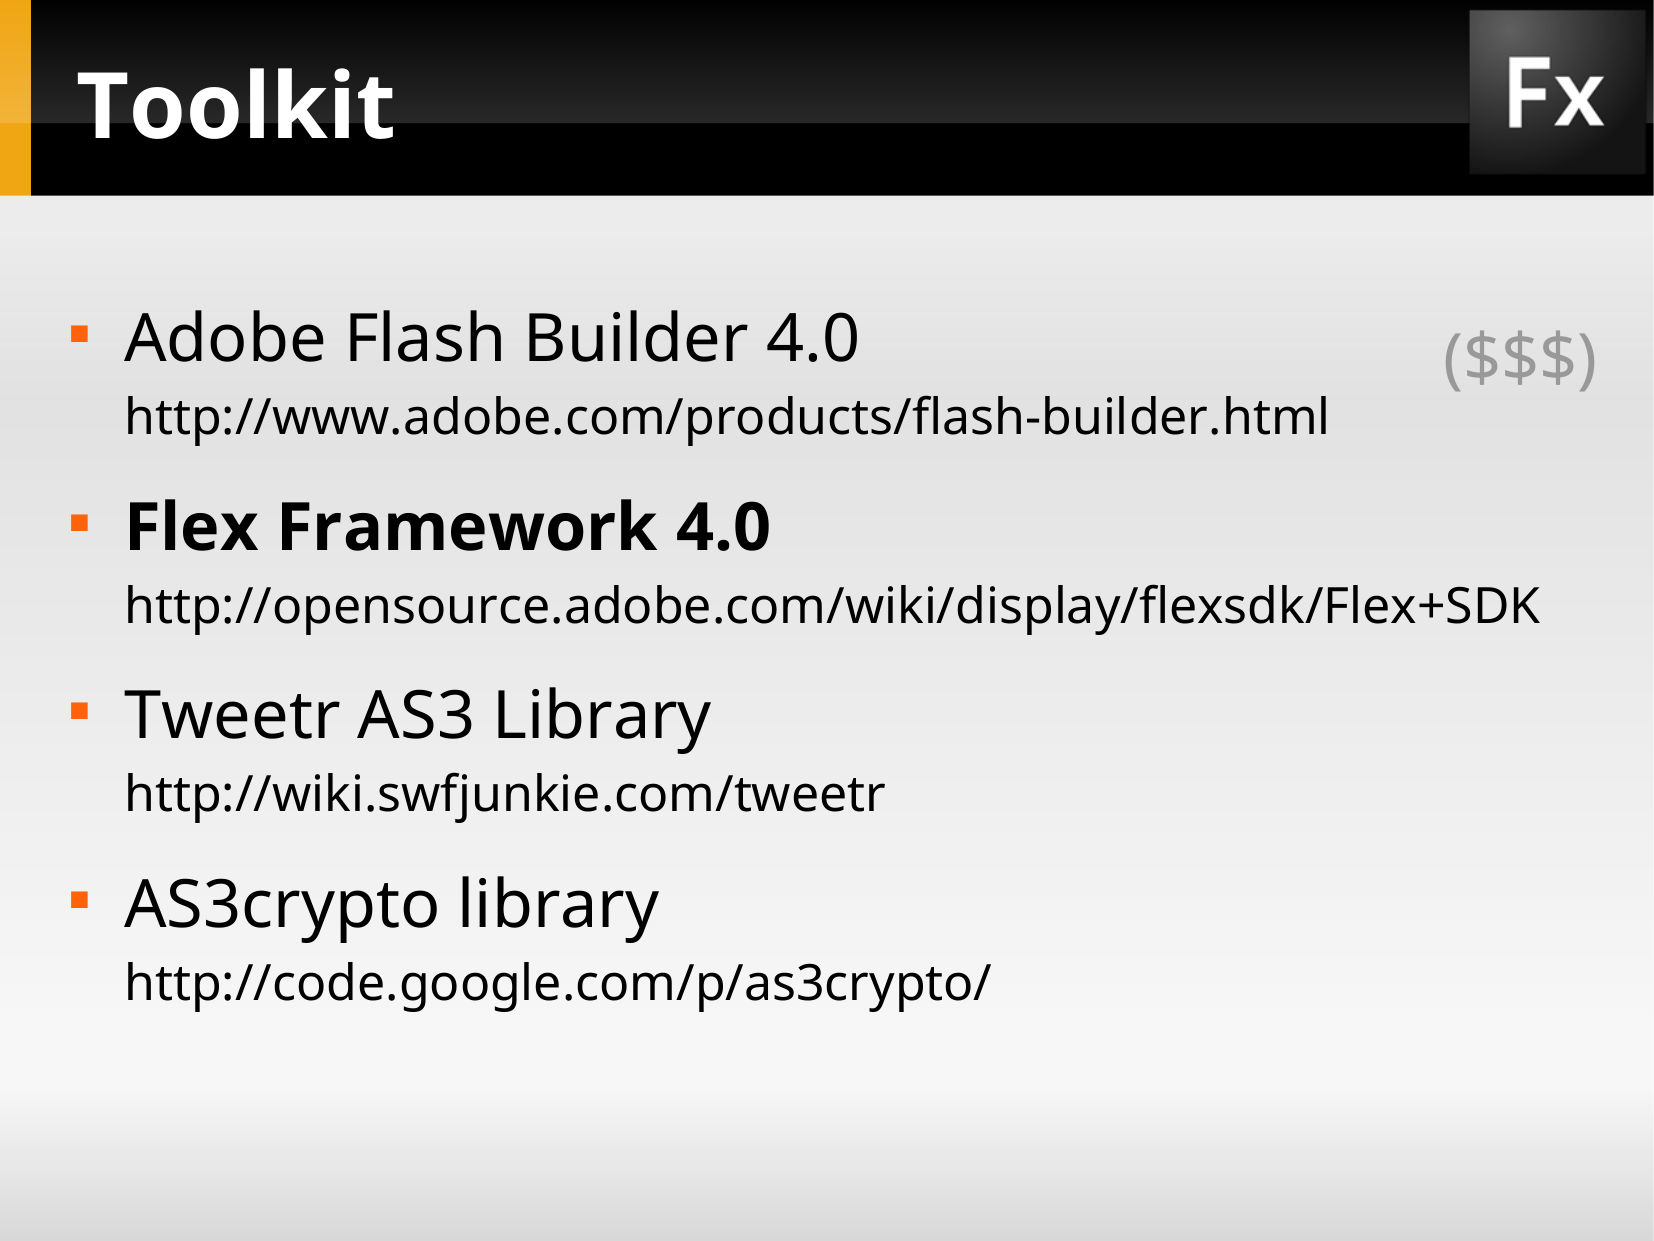

# Toolkit
Adobe Flash Builder 4.0
http://www.adobe.com/products/flash-builder.html
Flex Framework 4.0
http://opensource.adobe.com/wiki/display/flexsdk/Flex+SDK
Tweetr AS3 Library
http://wiki.swfjunkie.com/tweetr
AS3crypto library
http://code.google.com/p/as3crypto/
($$$)